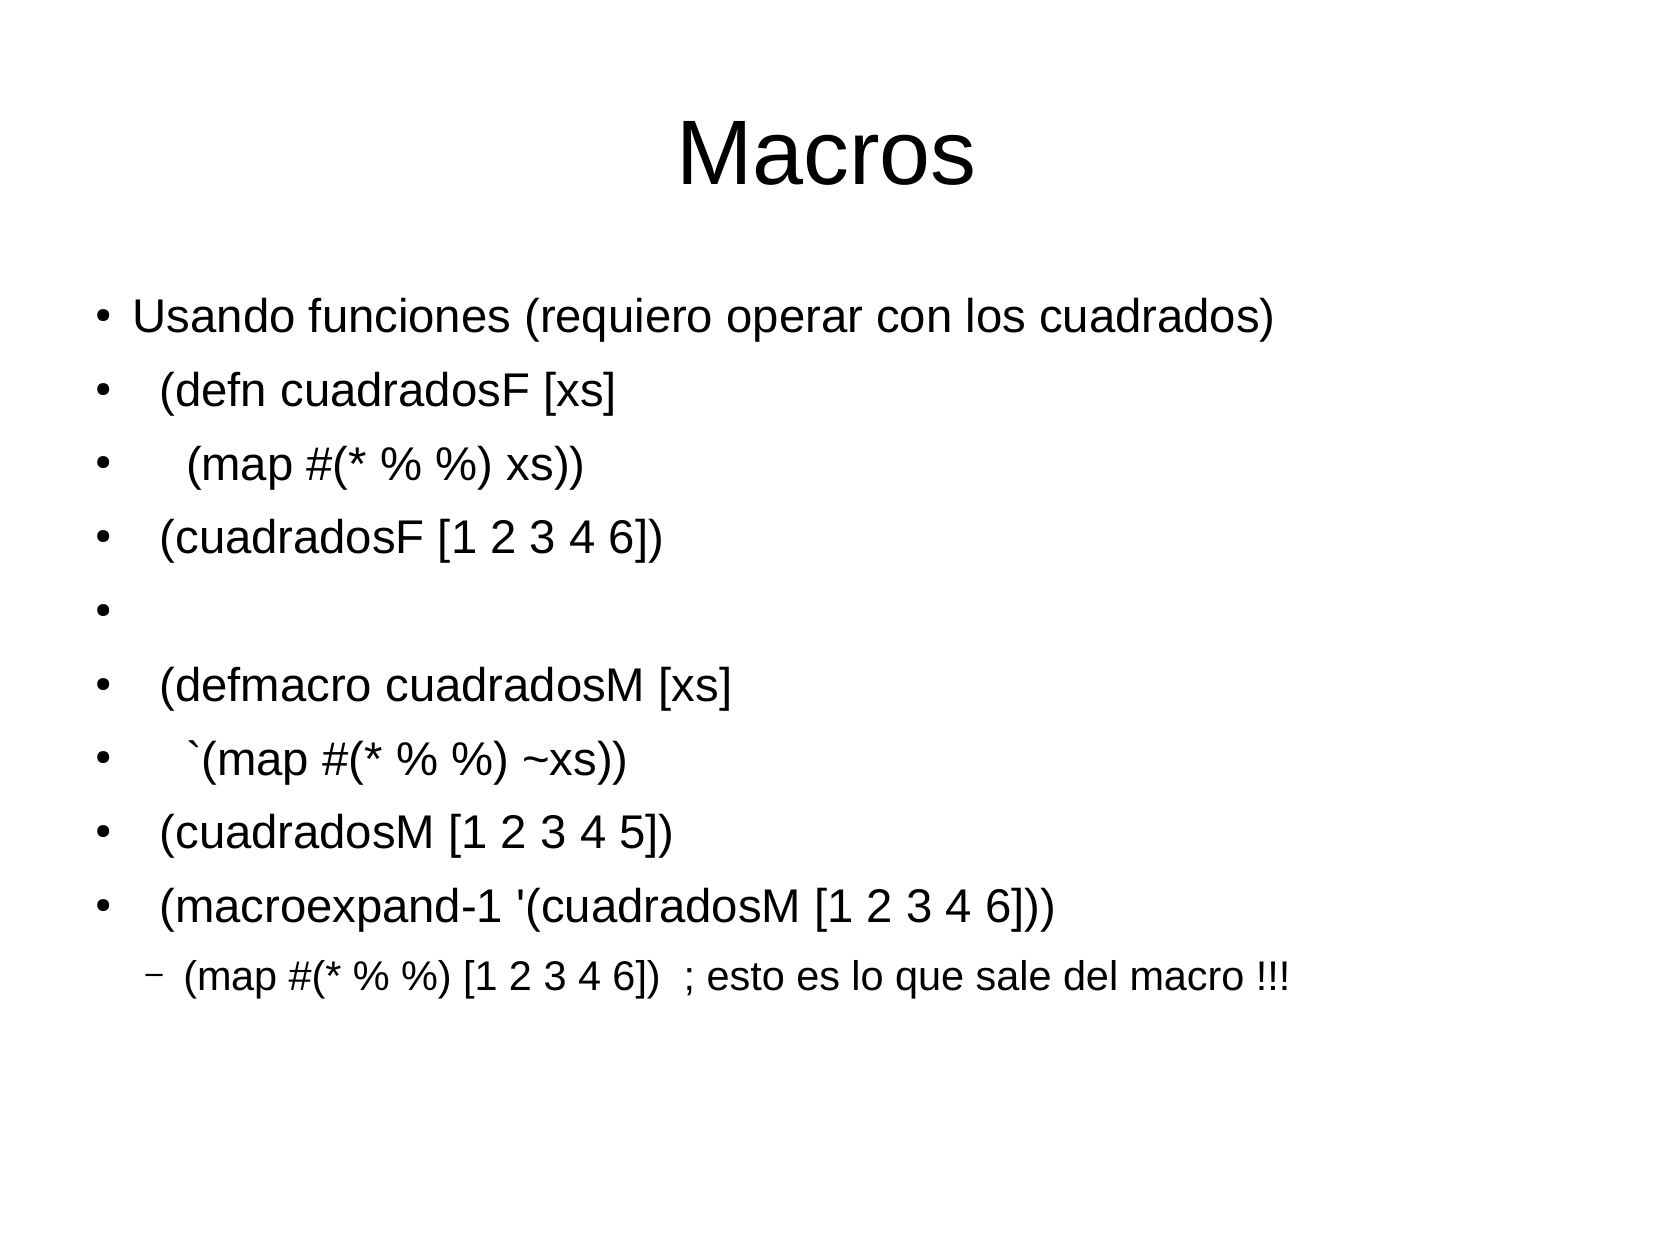

# Macros
Usando funciones (requiero operar con los cuadrados)
 (defn cuadradosF [xs]
 (map #(* % %) xs))
 (cuadradosF [1 2 3 4 6])
 (defmacro cuadradosM [xs]
 `(map #(* % %) ~xs))
 (cuadradosM [1 2 3 4 5])
 (macroexpand-1 '(cuadradosM [1 2 3 4 6]))
(map #(* % %) [1 2 3 4 6]) ; esto es lo que sale del macro !!!